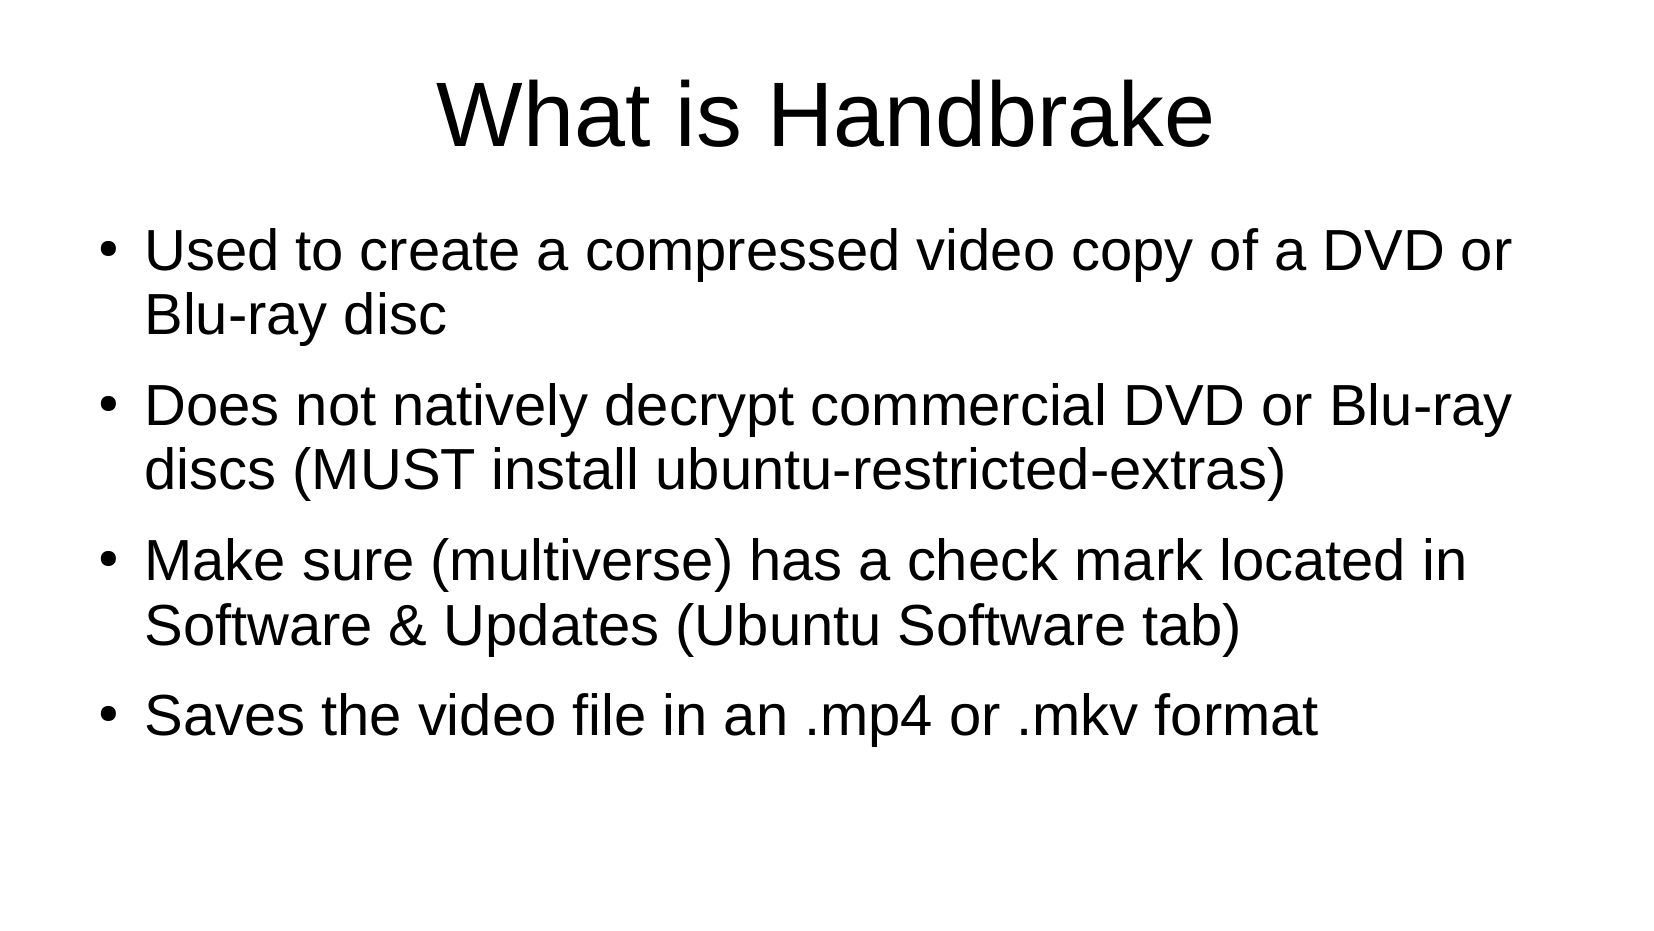

# What is Handbrake
Used to create a compressed video copy of a DVD or Blu-ray disc
Does not natively decrypt commercial DVD or Blu-ray discs (MUST install ubuntu-restricted-extras)
Make sure (multiverse) has a check mark located in Software & Updates (Ubuntu Software tab)
Saves the video file in an .mp4 or .mkv format